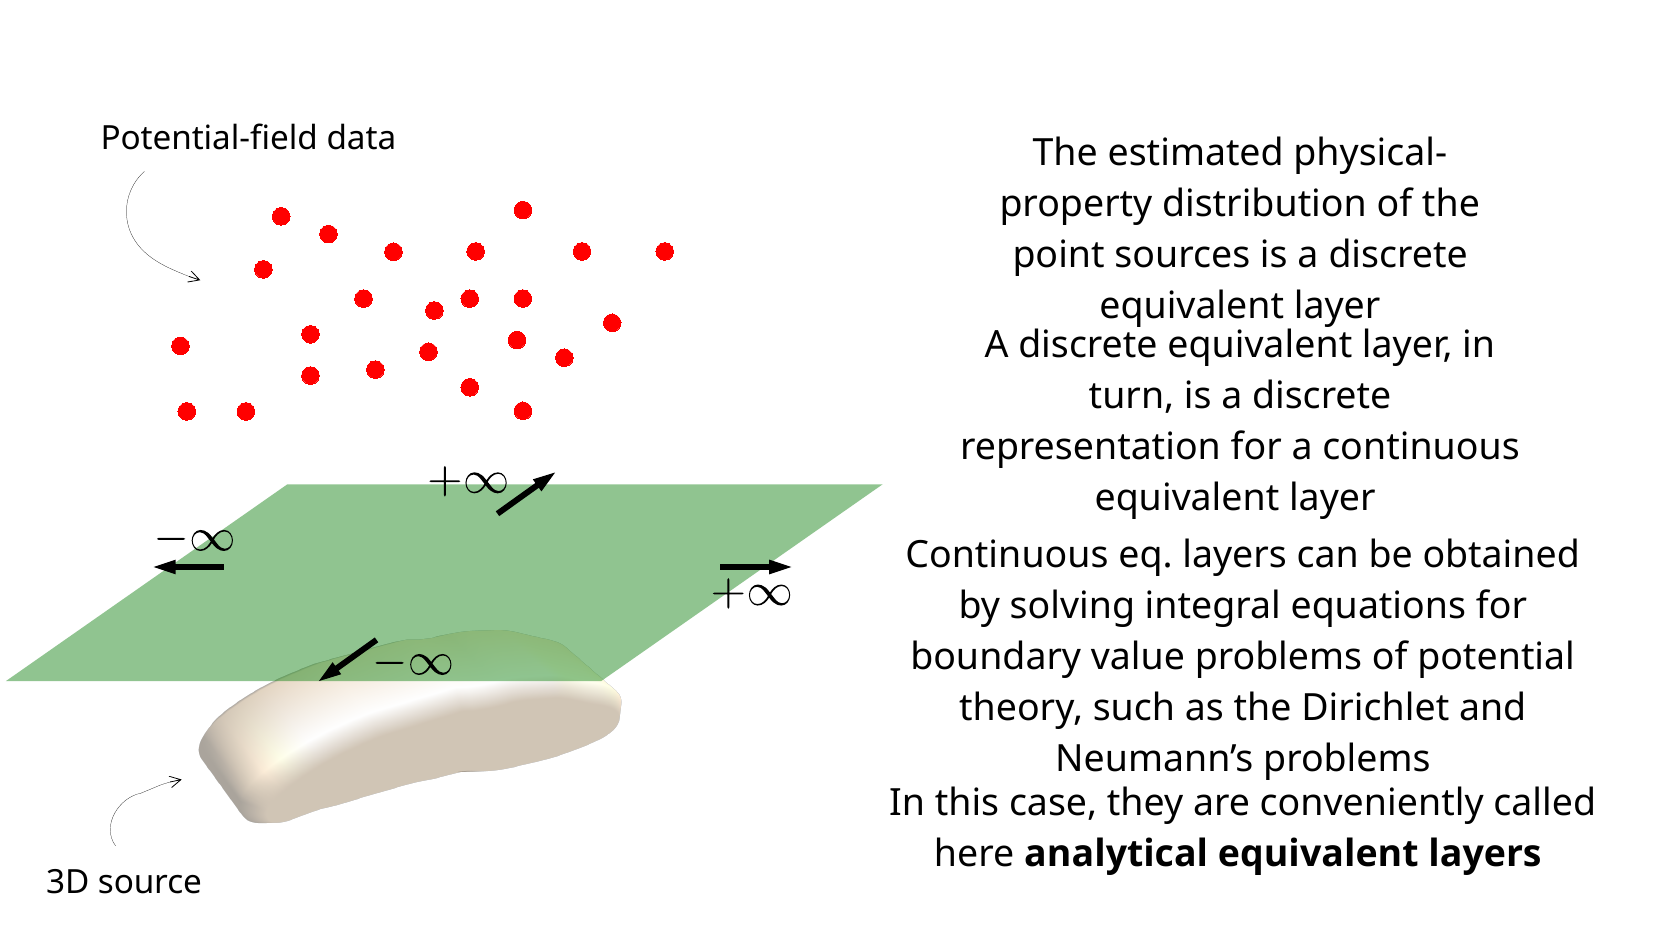

Potential-field data
The estimated physical-property distribution of the point sources is a discrete equivalent layer
A discrete equivalent layer, in turn, is a discrete representation for a continuous equivalent layer
Continuous eq. layers can be obtained by solving integral equations for boundary value problems of potential theory, such as the Dirichlet and Neumann’s problems
In this case, they are conveniently called here analytical equivalent layers
3D source